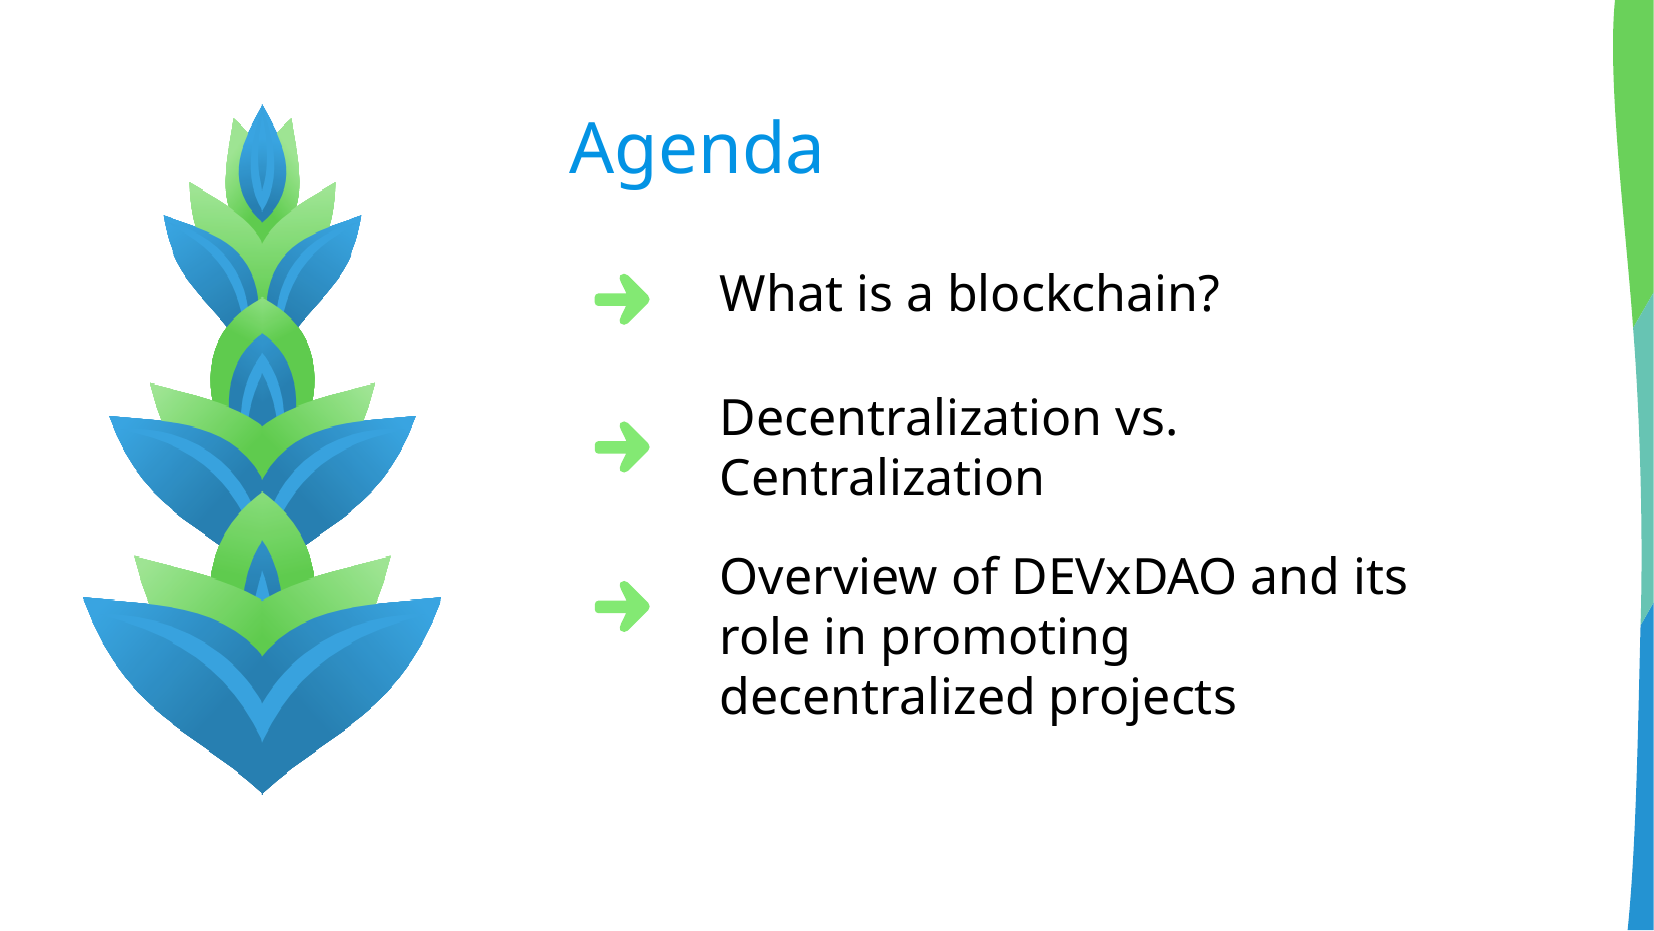

Agenda
What is a blockchain?
Decentralization vs. Centralization
Overview of DEVxDAO and its role in promoting decentralized projects